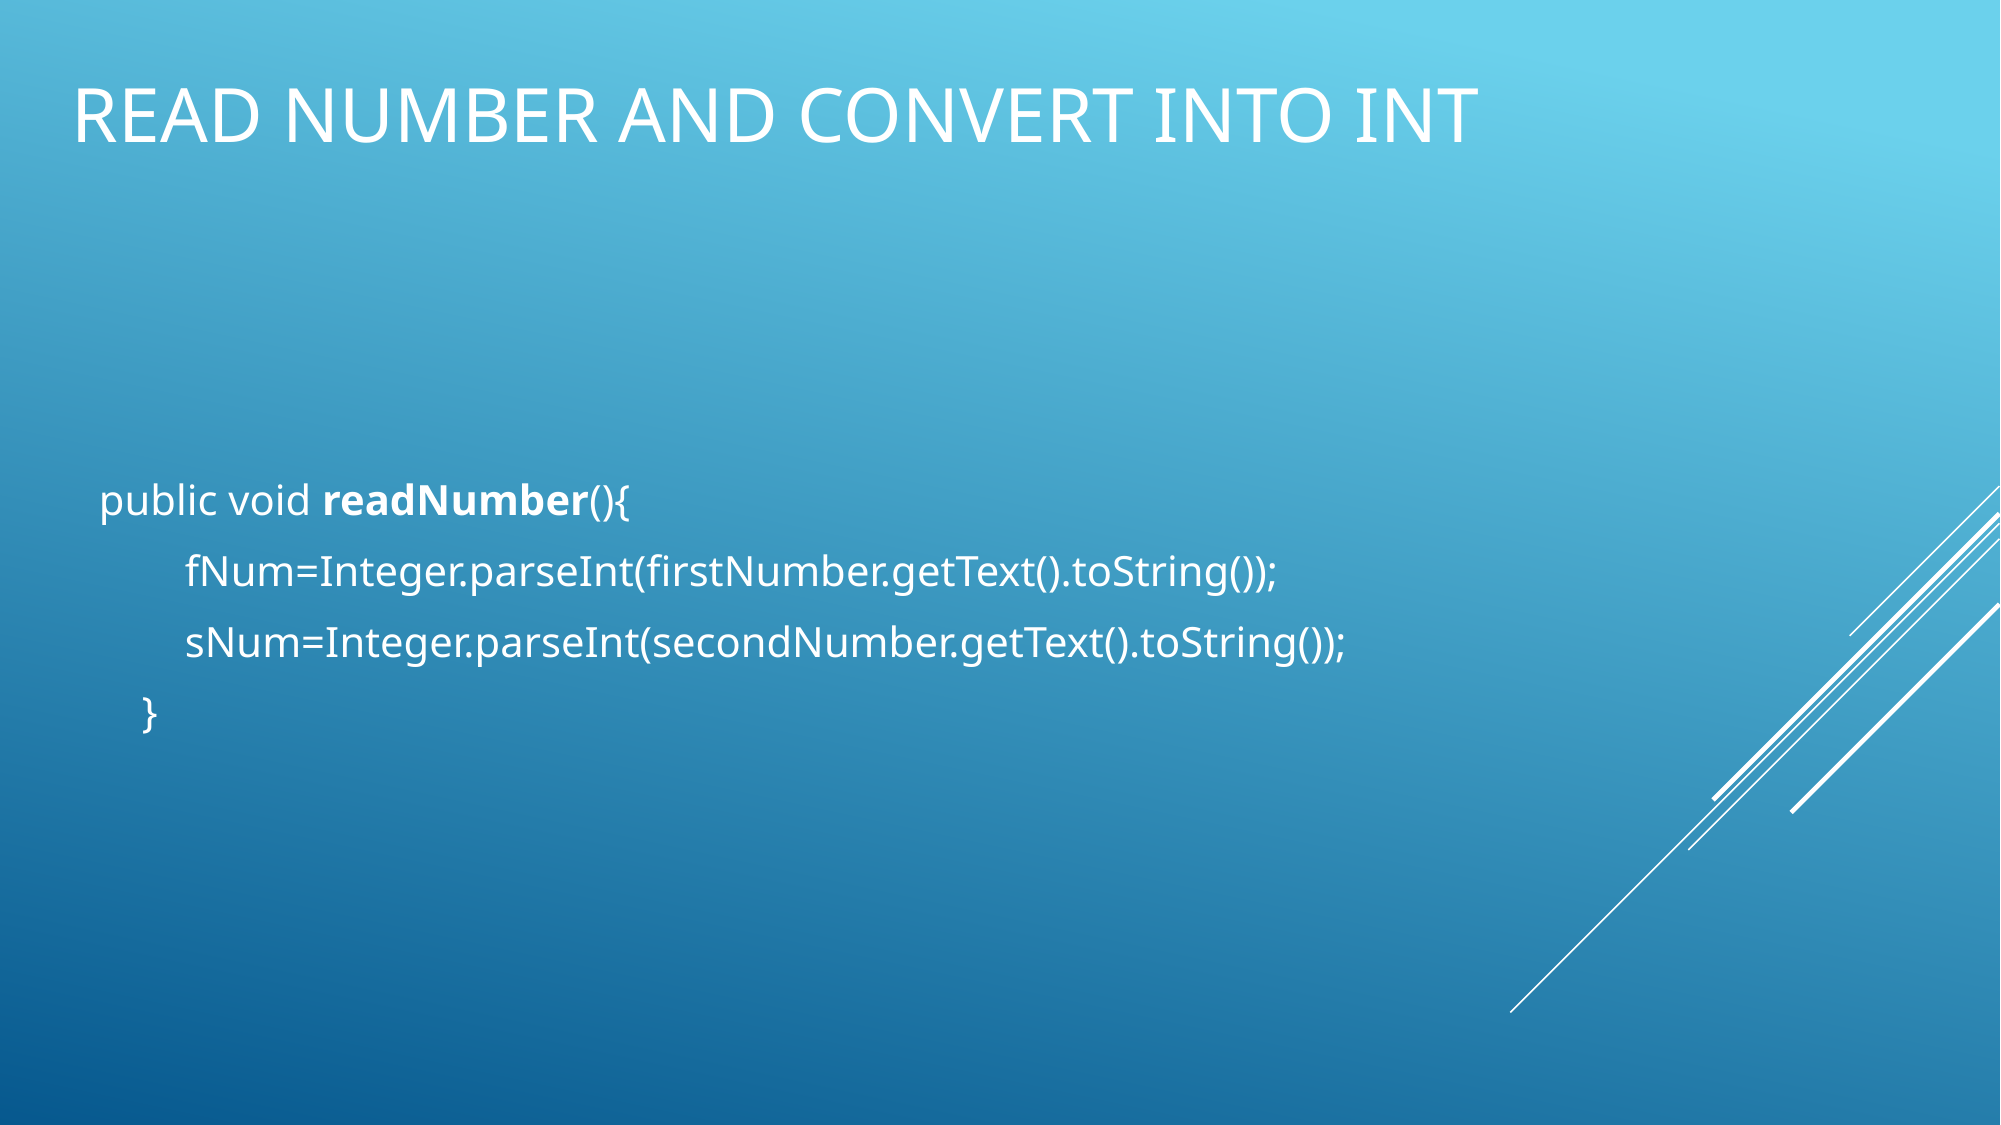

# Read Number and convert into int
public void readNumber(){
 fNum=Integer.parseInt(firstNumber.getText().toString());
 sNum=Integer.parseInt(secondNumber.getText().toString());
 }